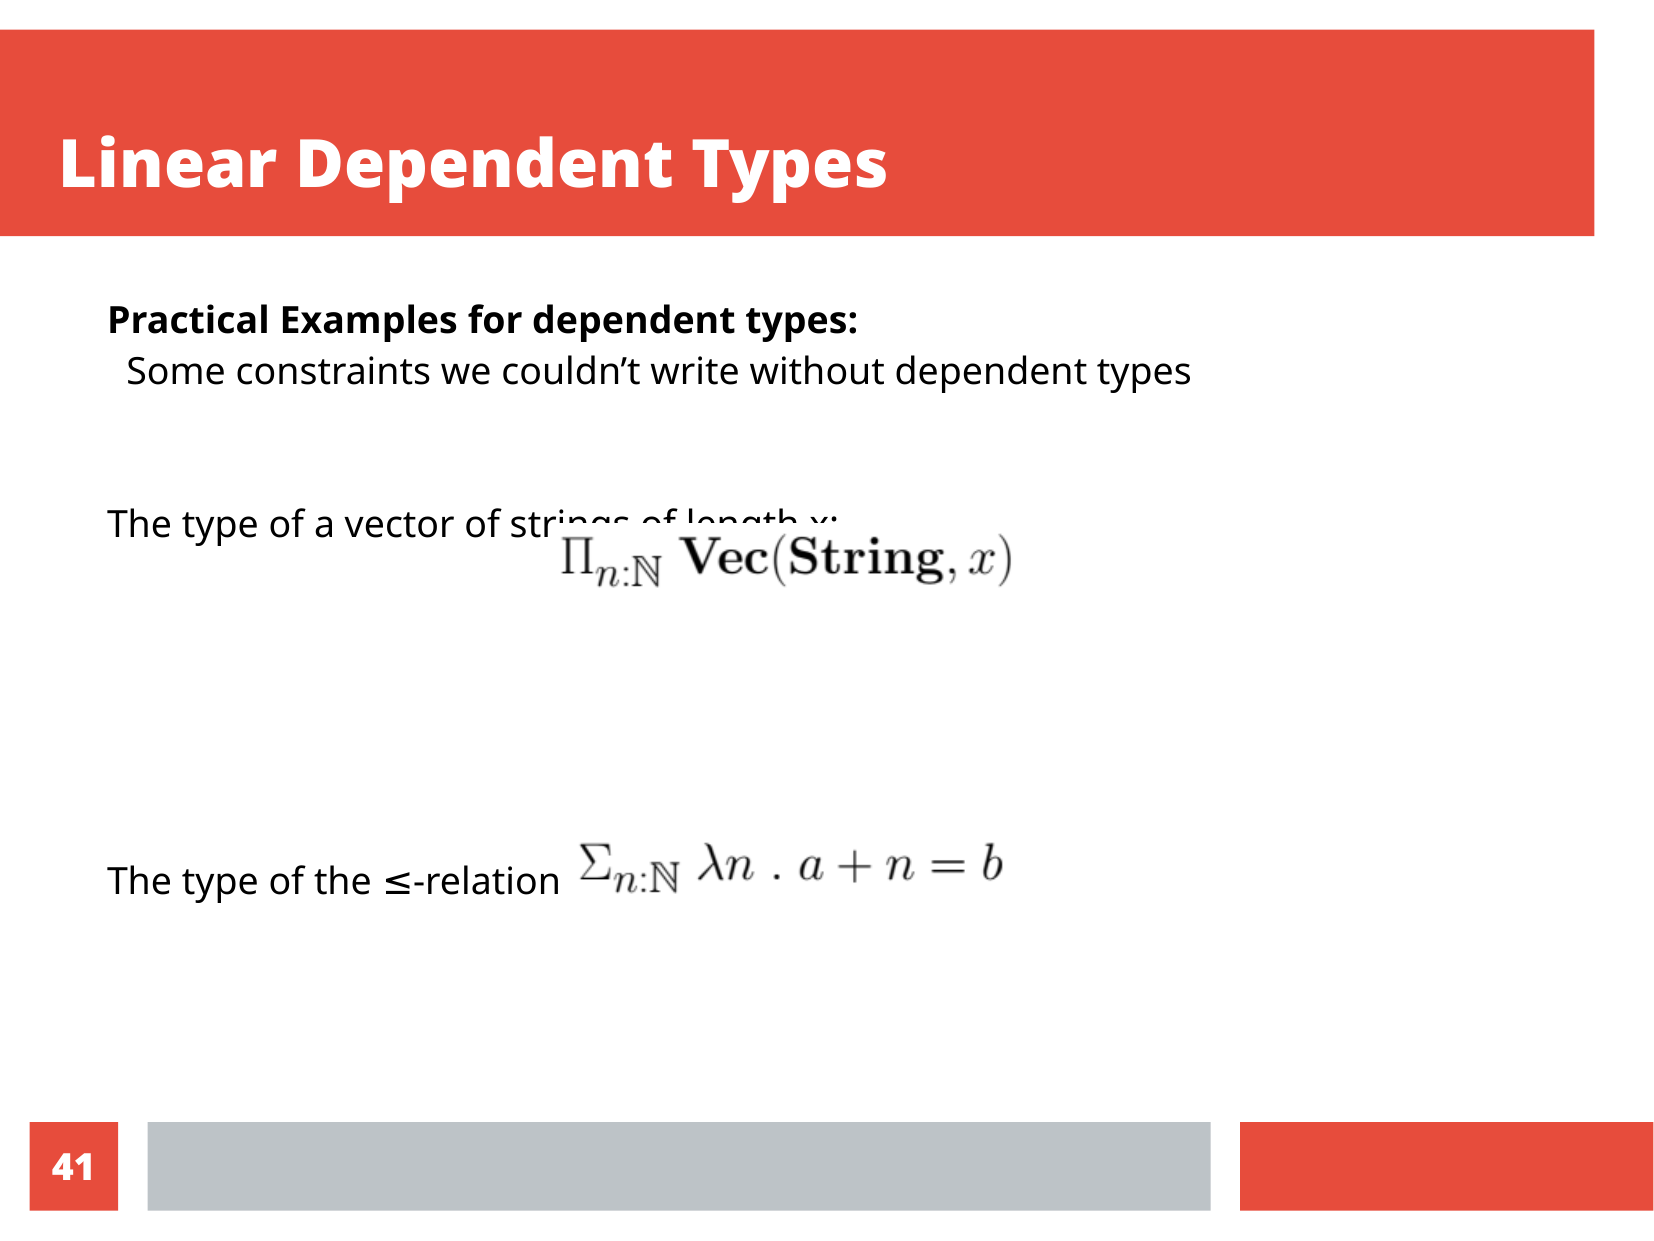

# Linear Dependent Types
Practical Examples for dependent types:
 Some constraints we couldn’t write without dependent types
The type of a vector of strings of length x:
The type of the ≤-relation between two integers:
41